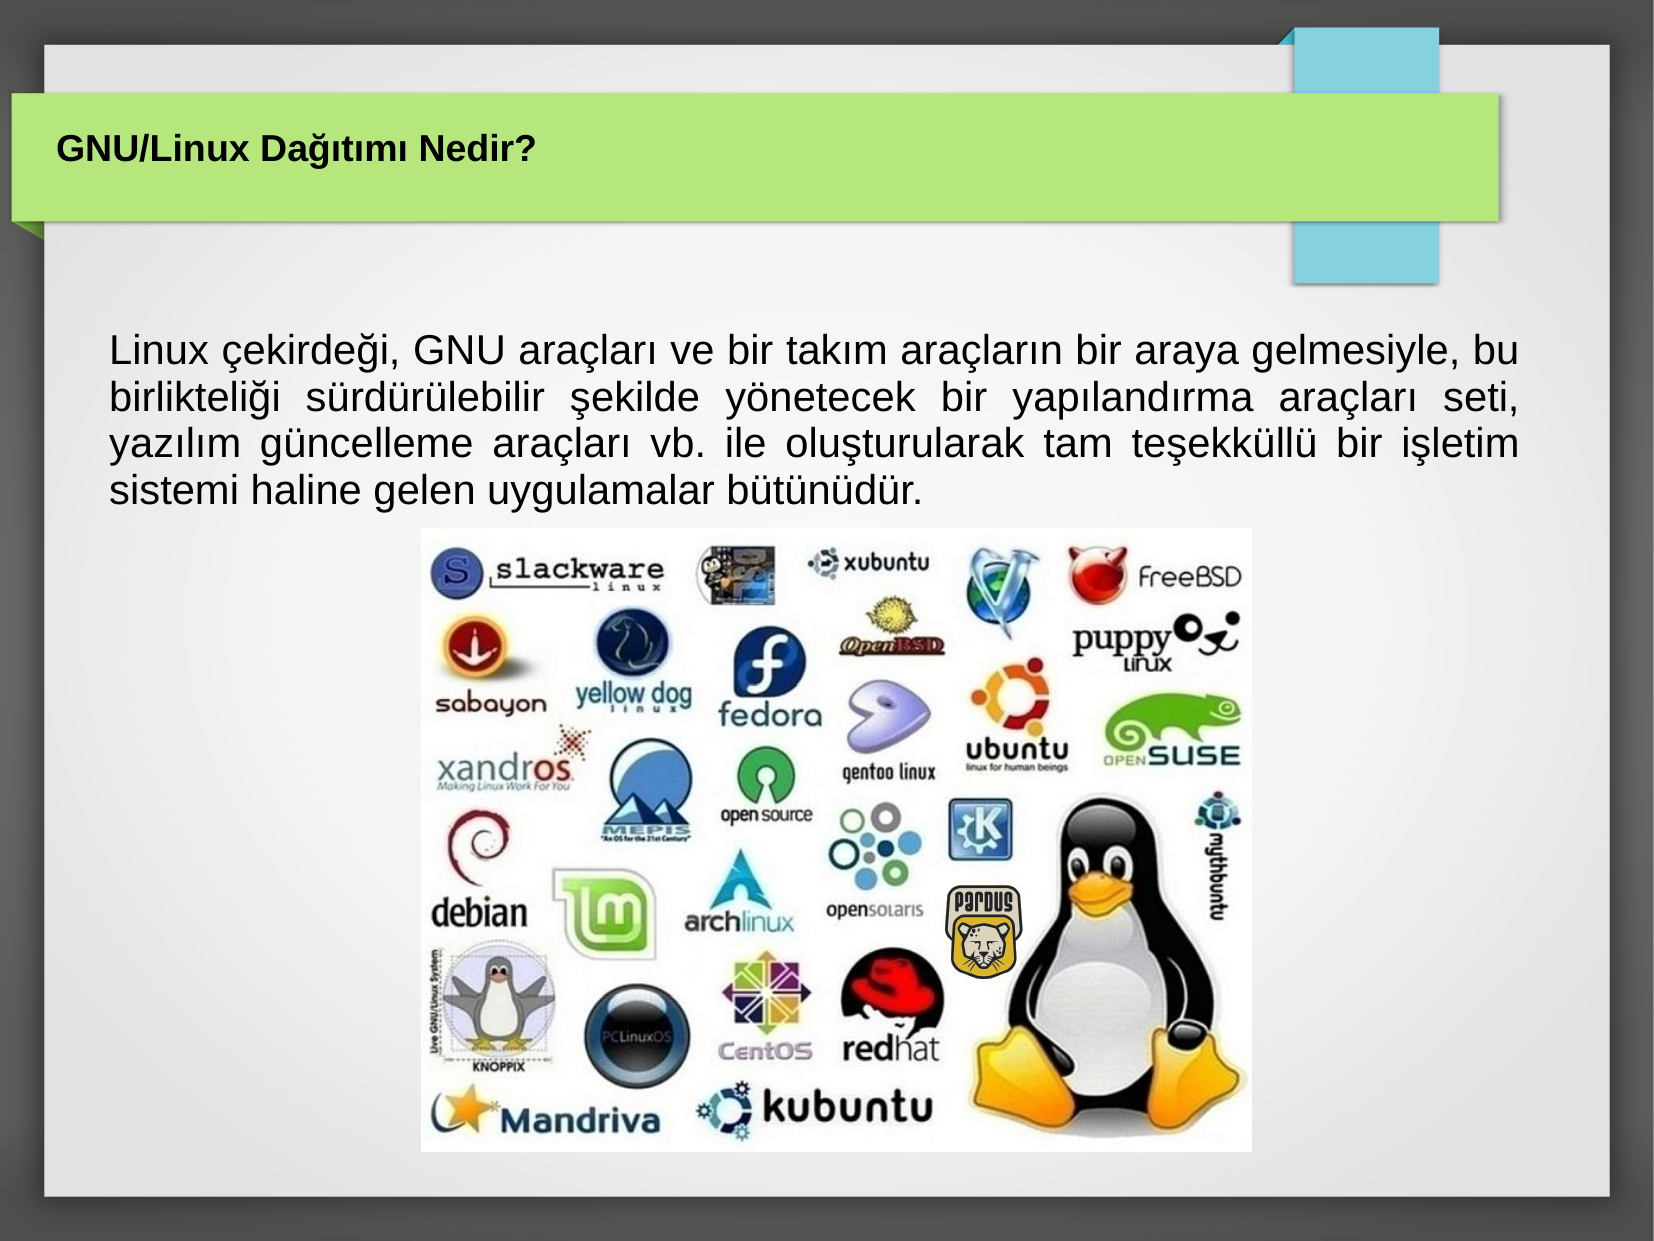

GNU/Linux Dağıtımı Nedir?
Linux çekirdeği, GNU araçları ve bir takım araçların bir araya gelmesiyle, bu birlikteliği sürdürülebilir şekilde yönetecek bir yapılandırma araçları seti, yazılım güncelleme araçları vb. ile oluşturularak tam teşekküllü bir işletim sistemi haline gelen uygulamalar bütünüdür.